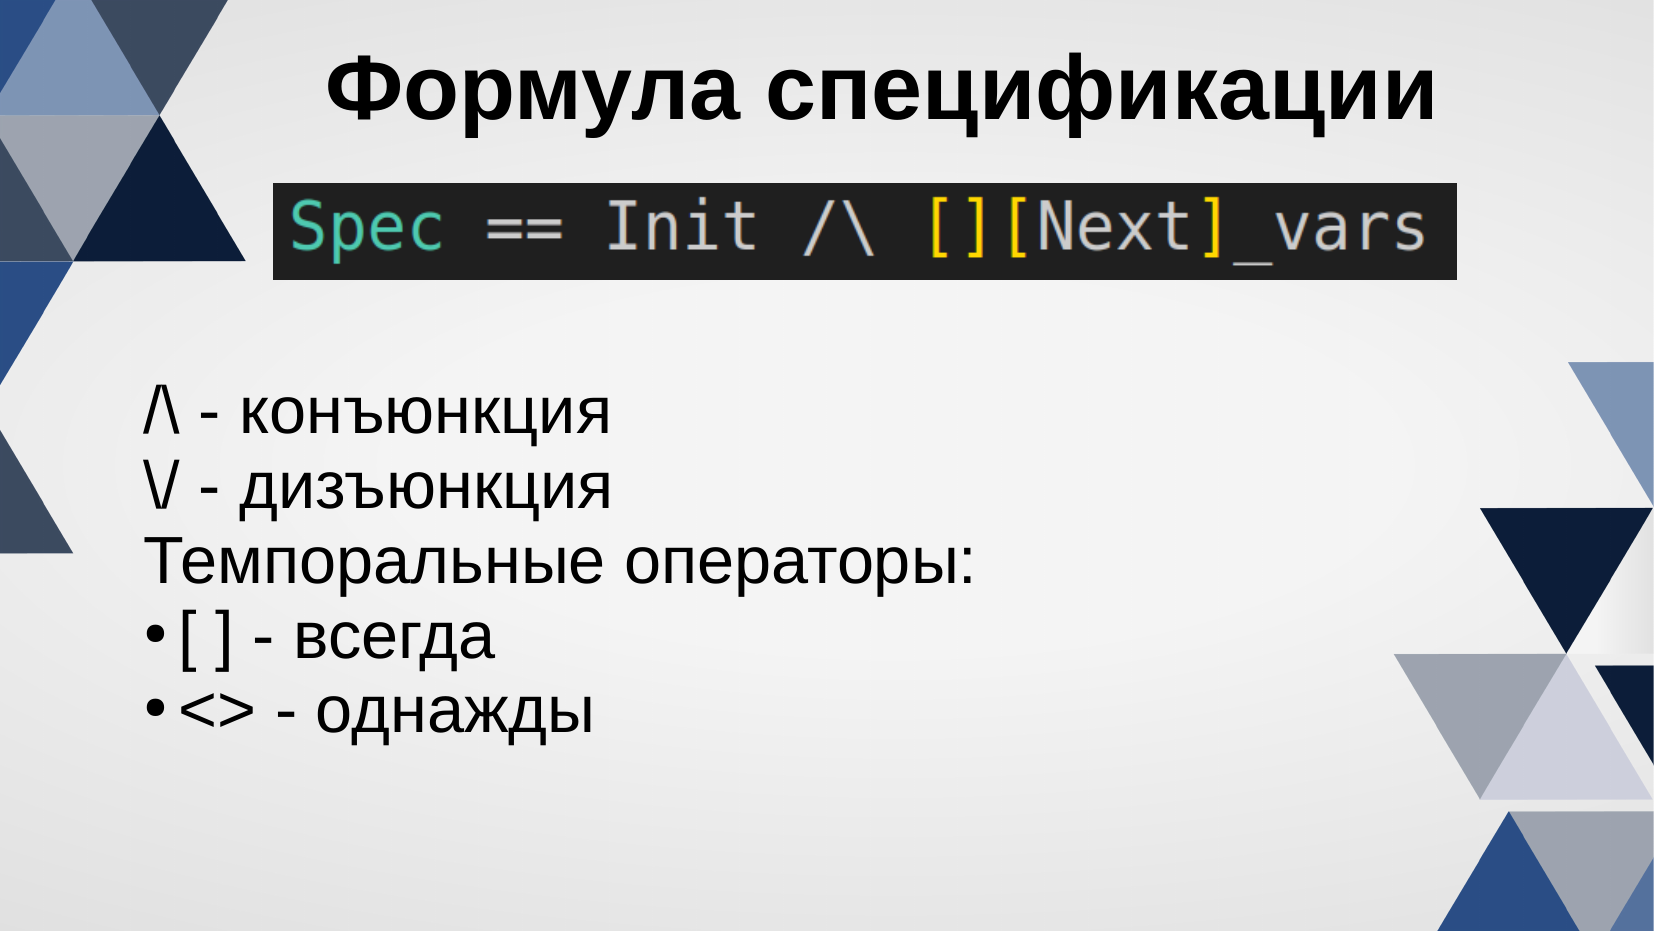

Формула спецификации
/\ - конъюнкция
\/ - дизъюнкция
Темпоральные операторы:
[ ] - всегда
<> - однажды